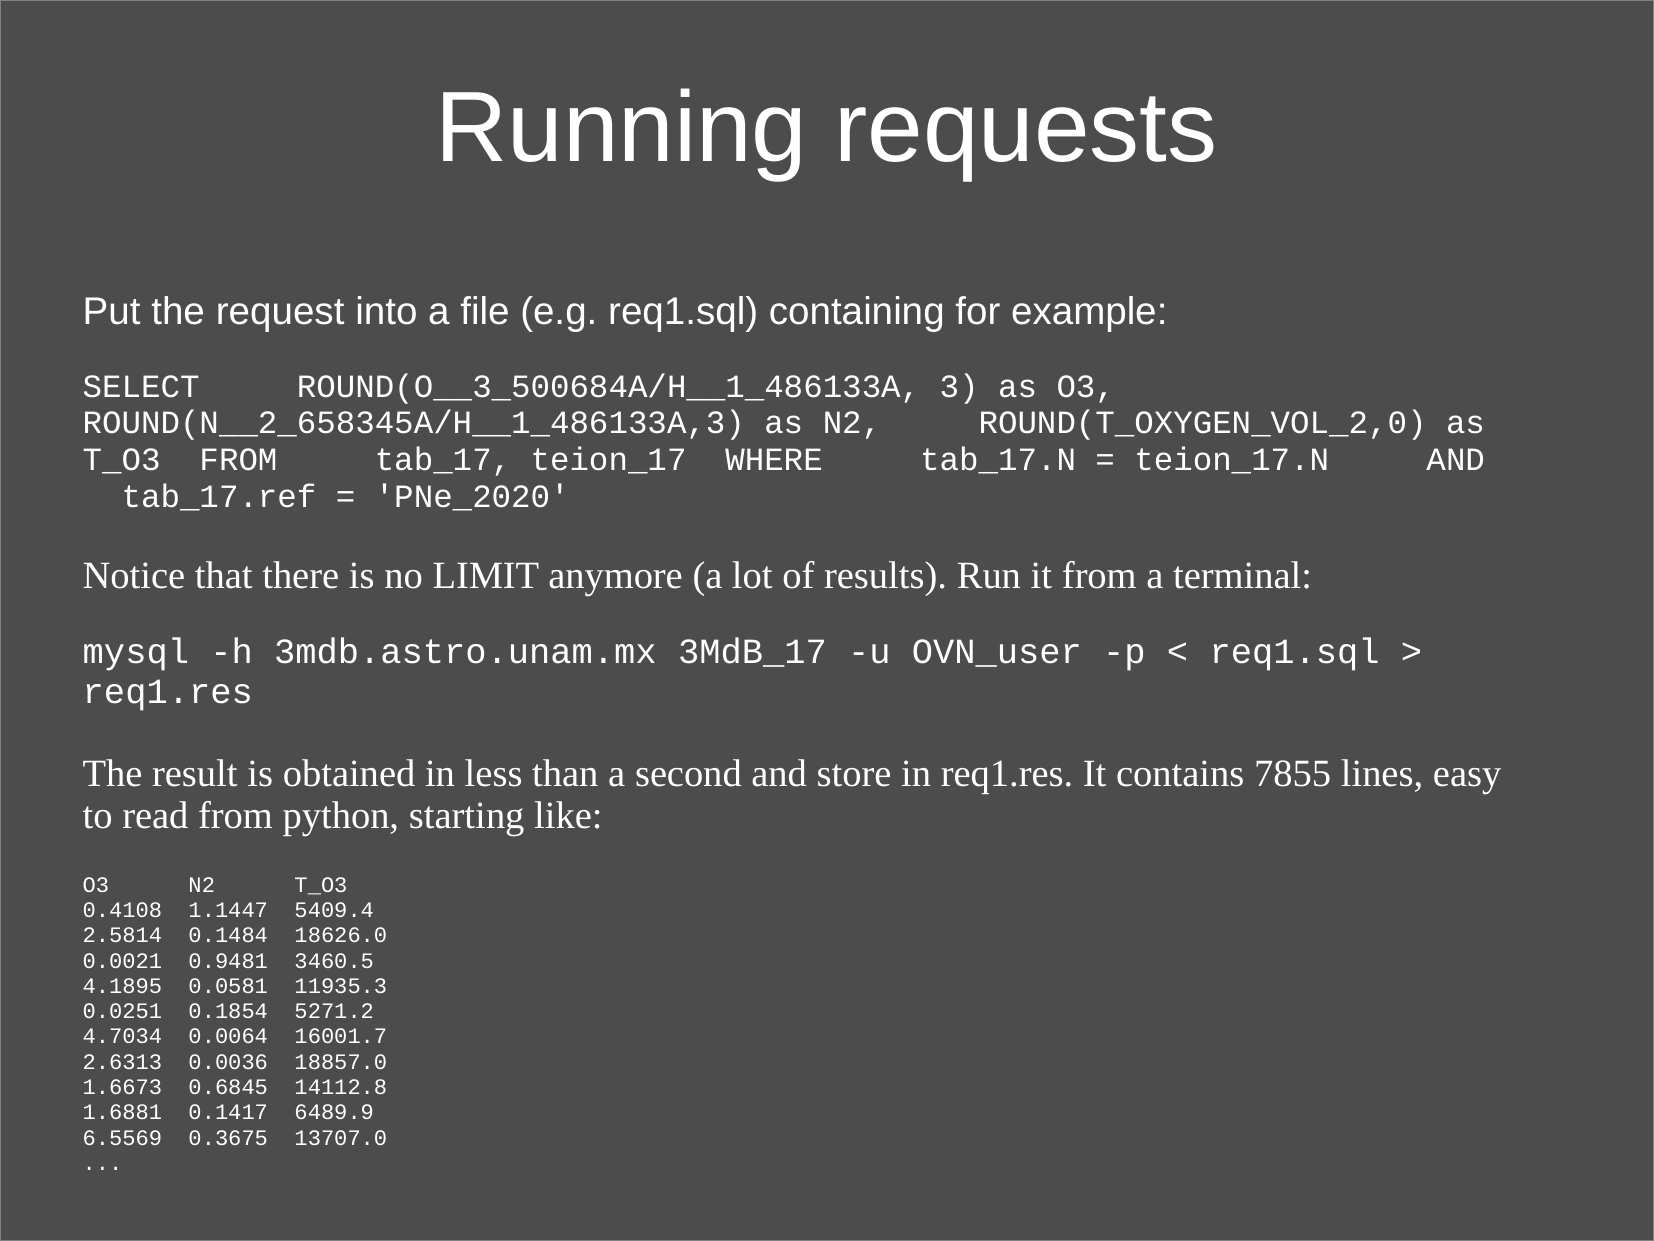

# Running requests
Put the request into a file (e.g. req1.sql) containing for example:
SELECT ROUND(O__3_500684A/H__1_486133A, 3) as O3, ROUND(N__2_658345A/H__1_486133A,3) as N2, ROUND(T_OXYGEN_VOL_2,0) as T_O3 FROM tab_17, teion_17 WHERE tab_17.N = teion_17.N AND tab_17.ref = 'PNe_2020'
Notice that there is no LIMIT anymore (a lot of results). Run it from a terminal:
mysql -h 3mdb.astro.unam.mx 3MdB_17 -u OVN_user -p < req1.sql > req1.res
The result is obtained in less than a second and store in req1.res. It contains 7855 lines, easy to read from python, starting like:
O3 N2 T_O3
0.4108 1.1447 5409.4
2.5814 0.1484 18626.0
0.0021 0.9481 3460.5
4.1895 0.0581 11935.3
0.0251 0.1854 5271.2
4.7034 0.0064 16001.7
2.6313 0.0036 18857.0
1.6673 0.6845 14112.8
1.6881 0.1417 6489.9
6.5569 0.3675 13707.0
...